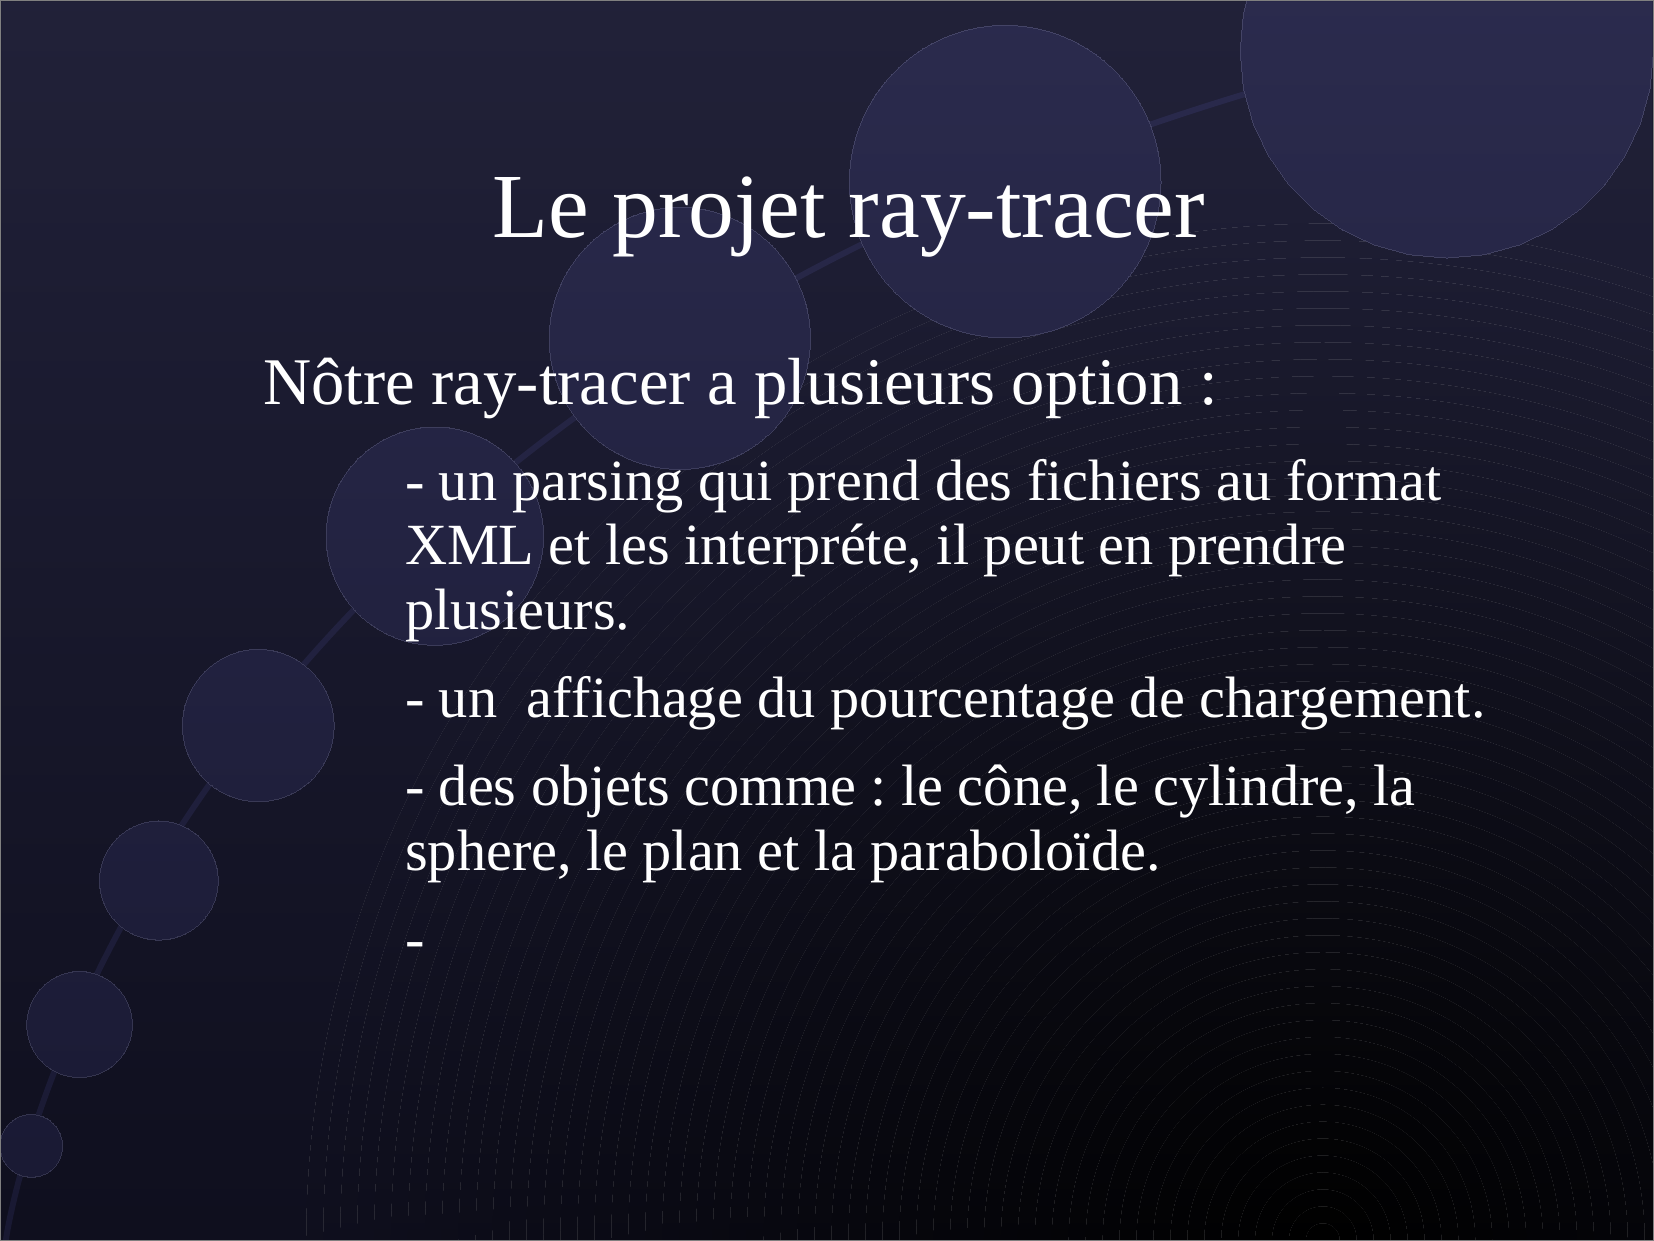

# Le projet ray-tracer
Nôtre ray-tracer a plusieurs option :
- un parsing qui prend des fichiers au format XML et les interpréte, il peut en prendre plusieurs.
- un affichage du pourcentage de chargement.
- des objets comme : le cône, le cylindre, la sphere, le plan et la paraboloïde.
-